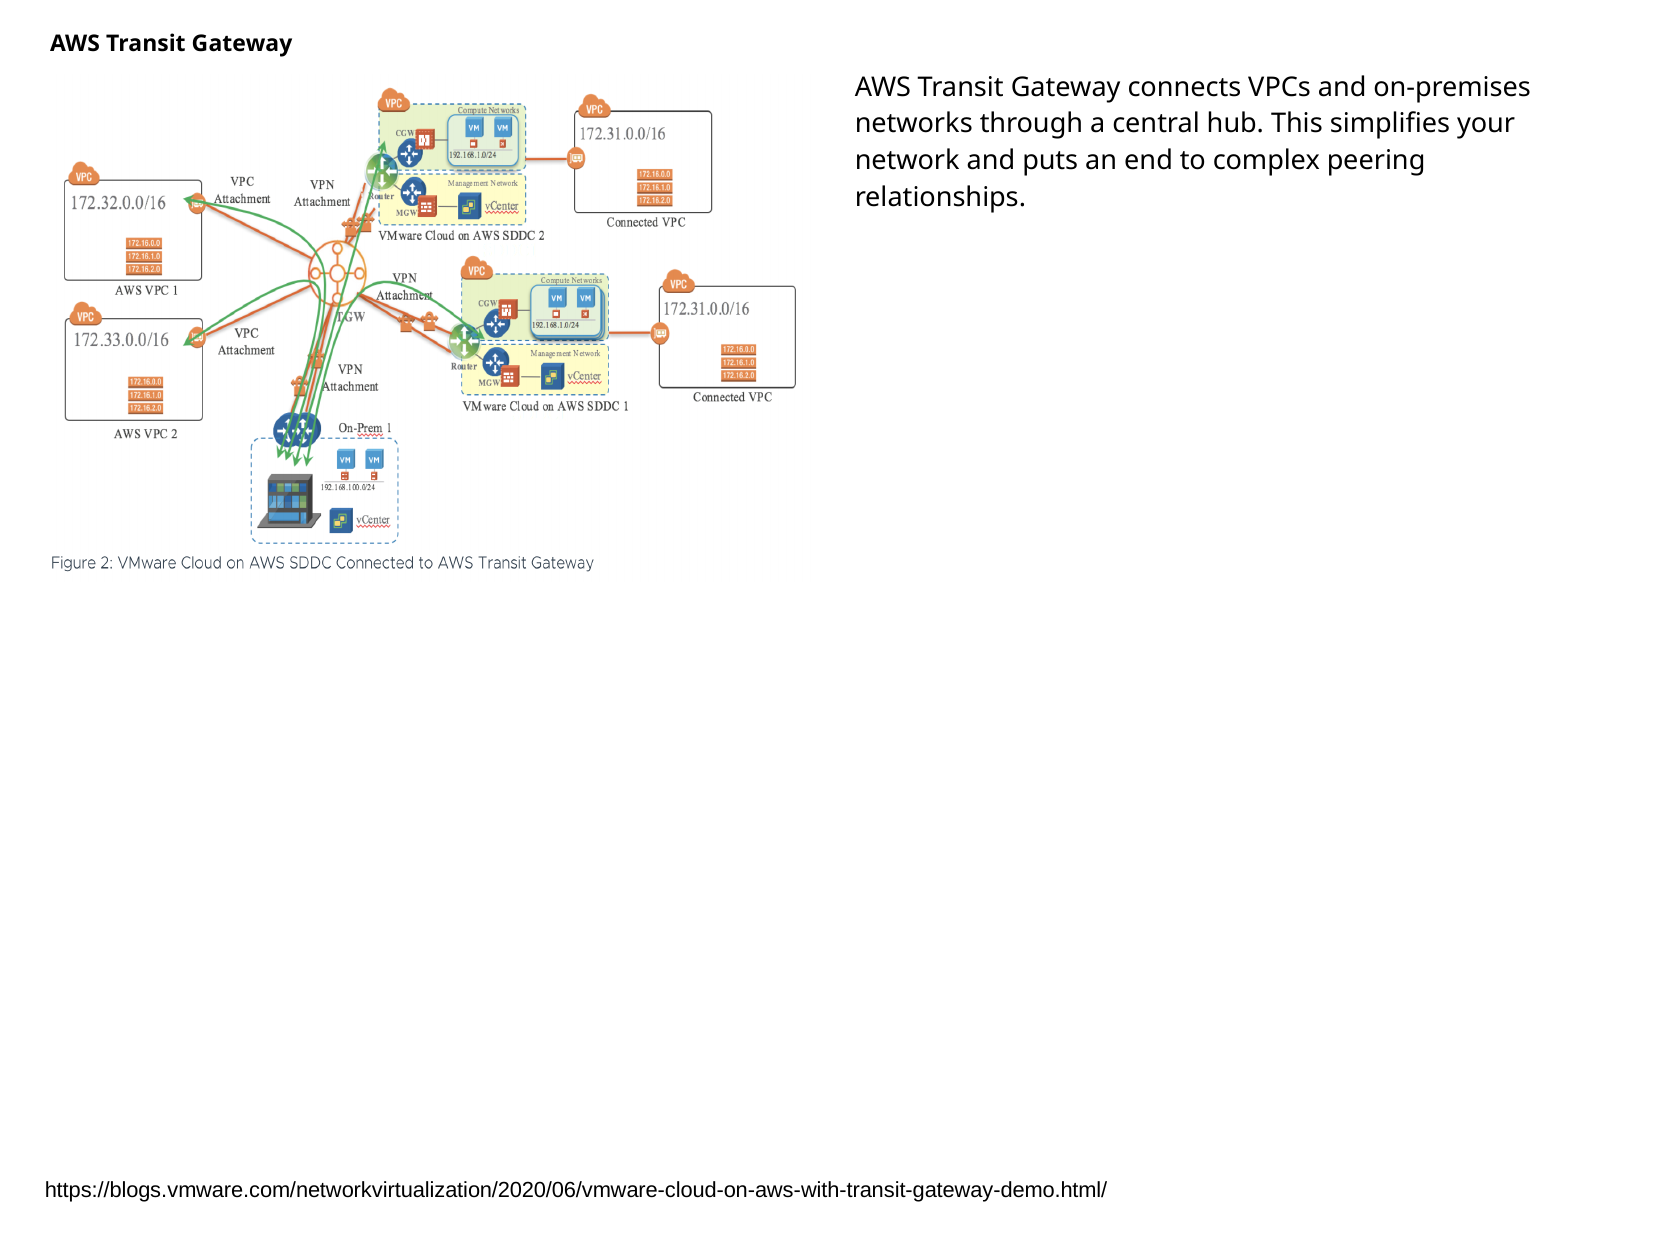

AWS Transit Gateway
AWS Transit Gateway connects VPCs and on-premises networks through a central hub. This simplifies your network and puts an end to complex peering relationships.
https://blogs.vmware.com/networkvirtualization/2020/06/vmware-cloud-on-aws-with-transit-gateway-demo.html/